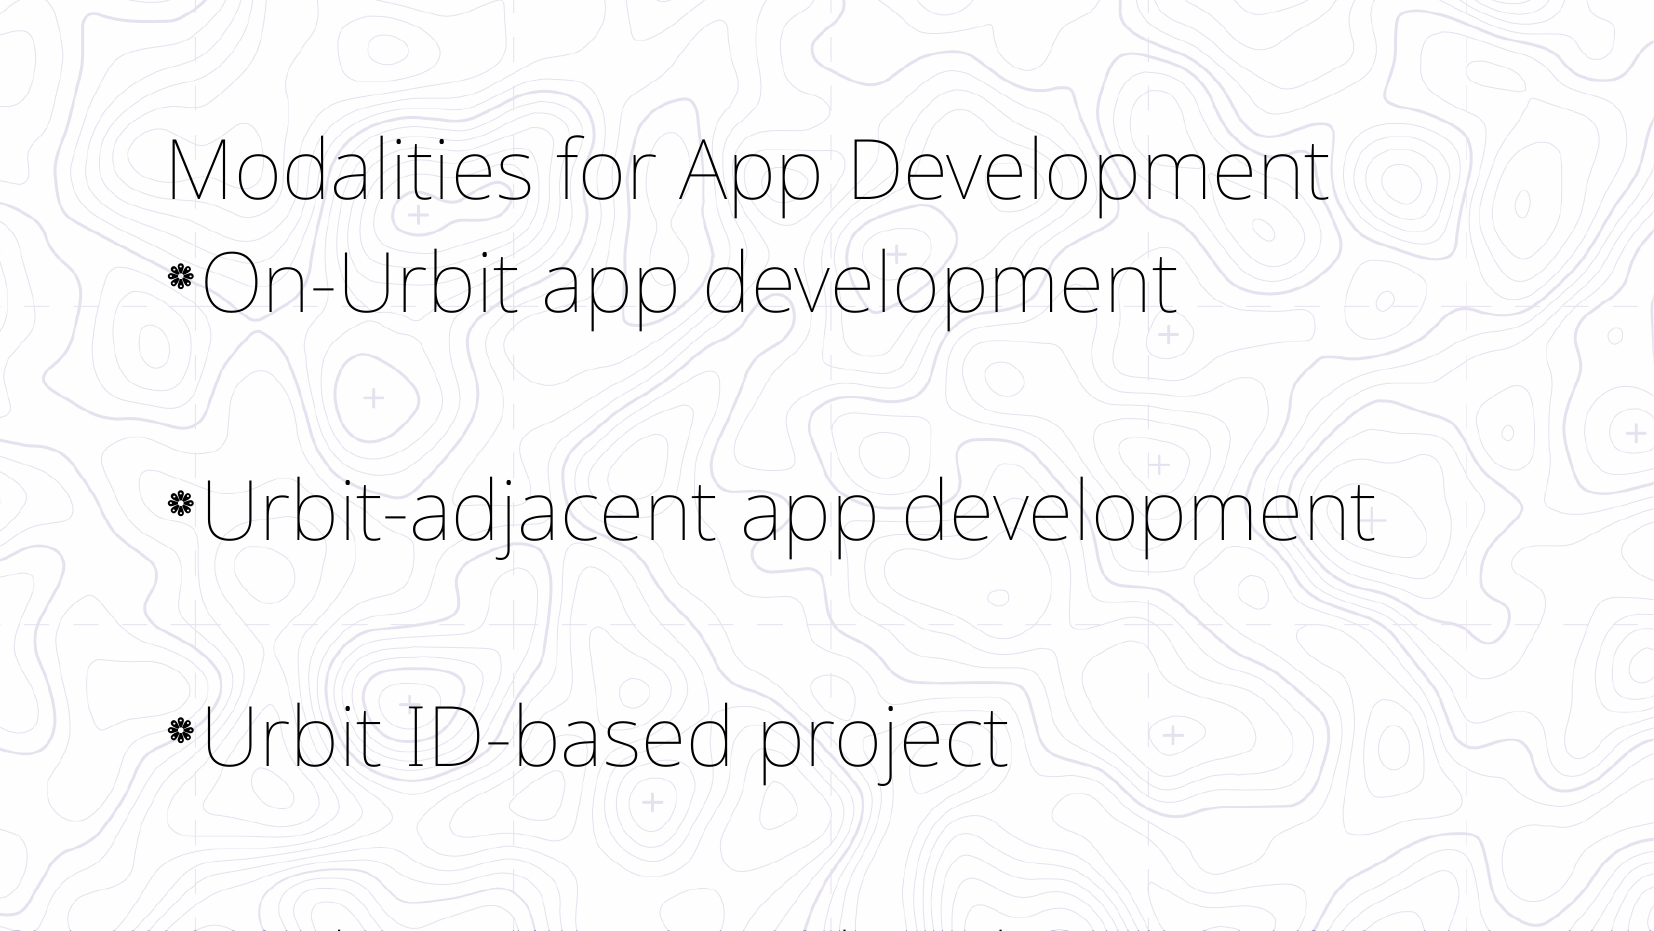

Modalities for App Development
On-Urbit app development
Urbit-adjacent app development
Urbit ID-based project
Bridge app to Web3 chains etc.